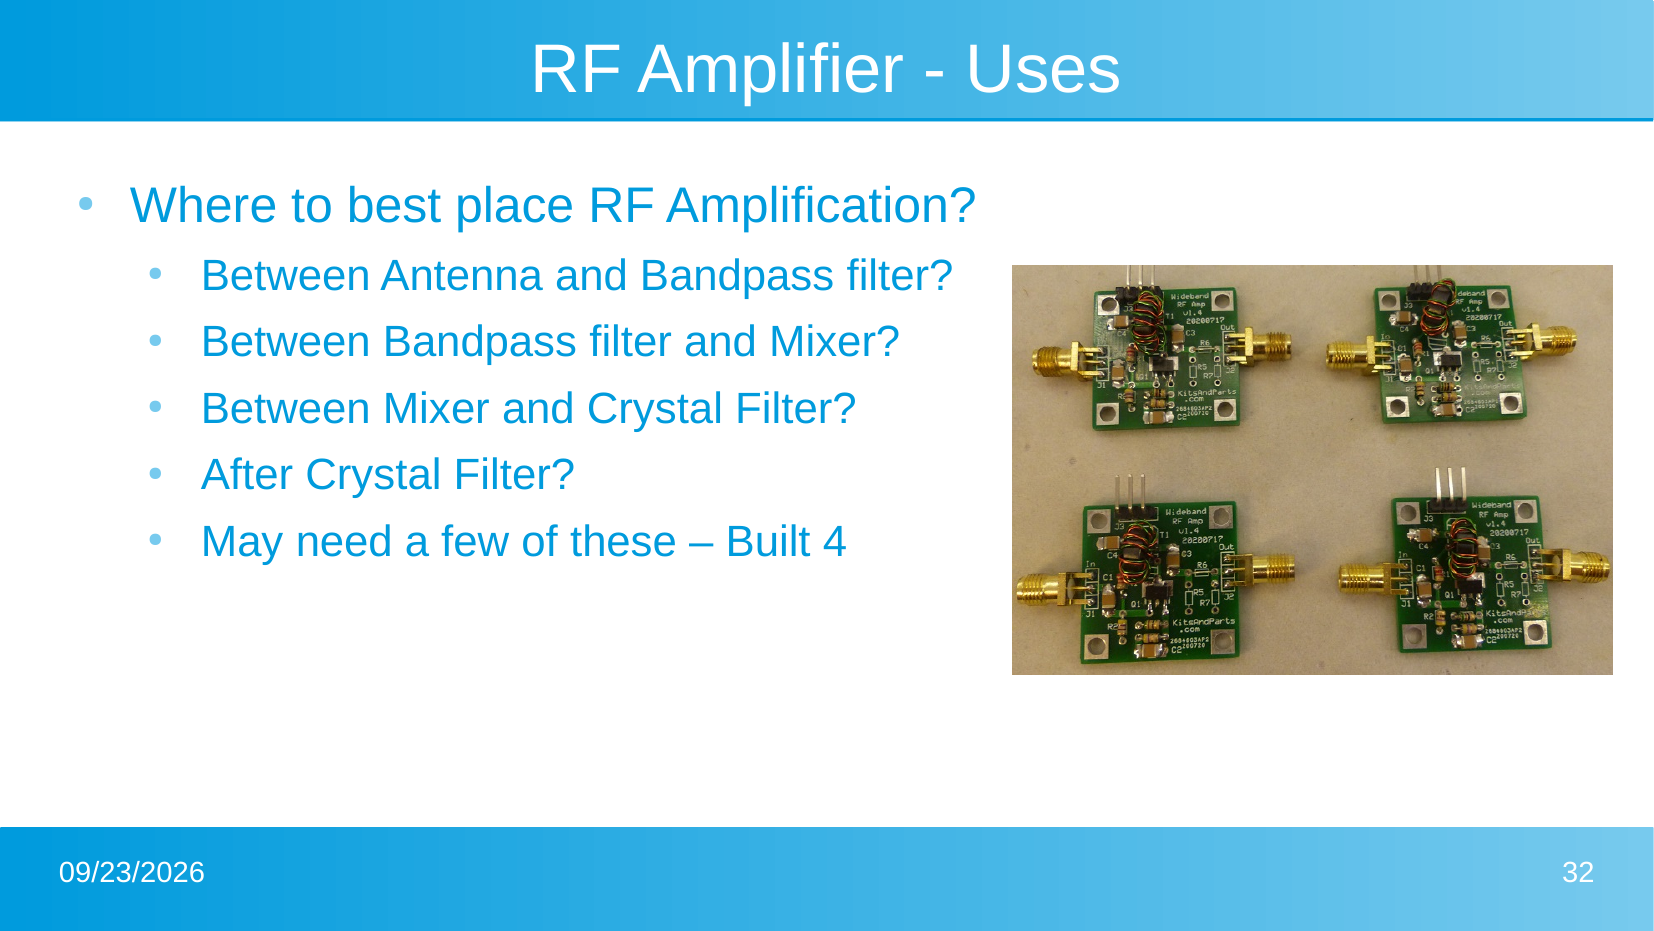

# RF Amplifier - Uses
Where to best place RF Amplification?
Between Antenna and Bandpass filter?
Between Bandpass filter and Mixer?
Between Mixer and Crystal Filter?
After Crystal Filter?
May need a few of these – Built 4
32